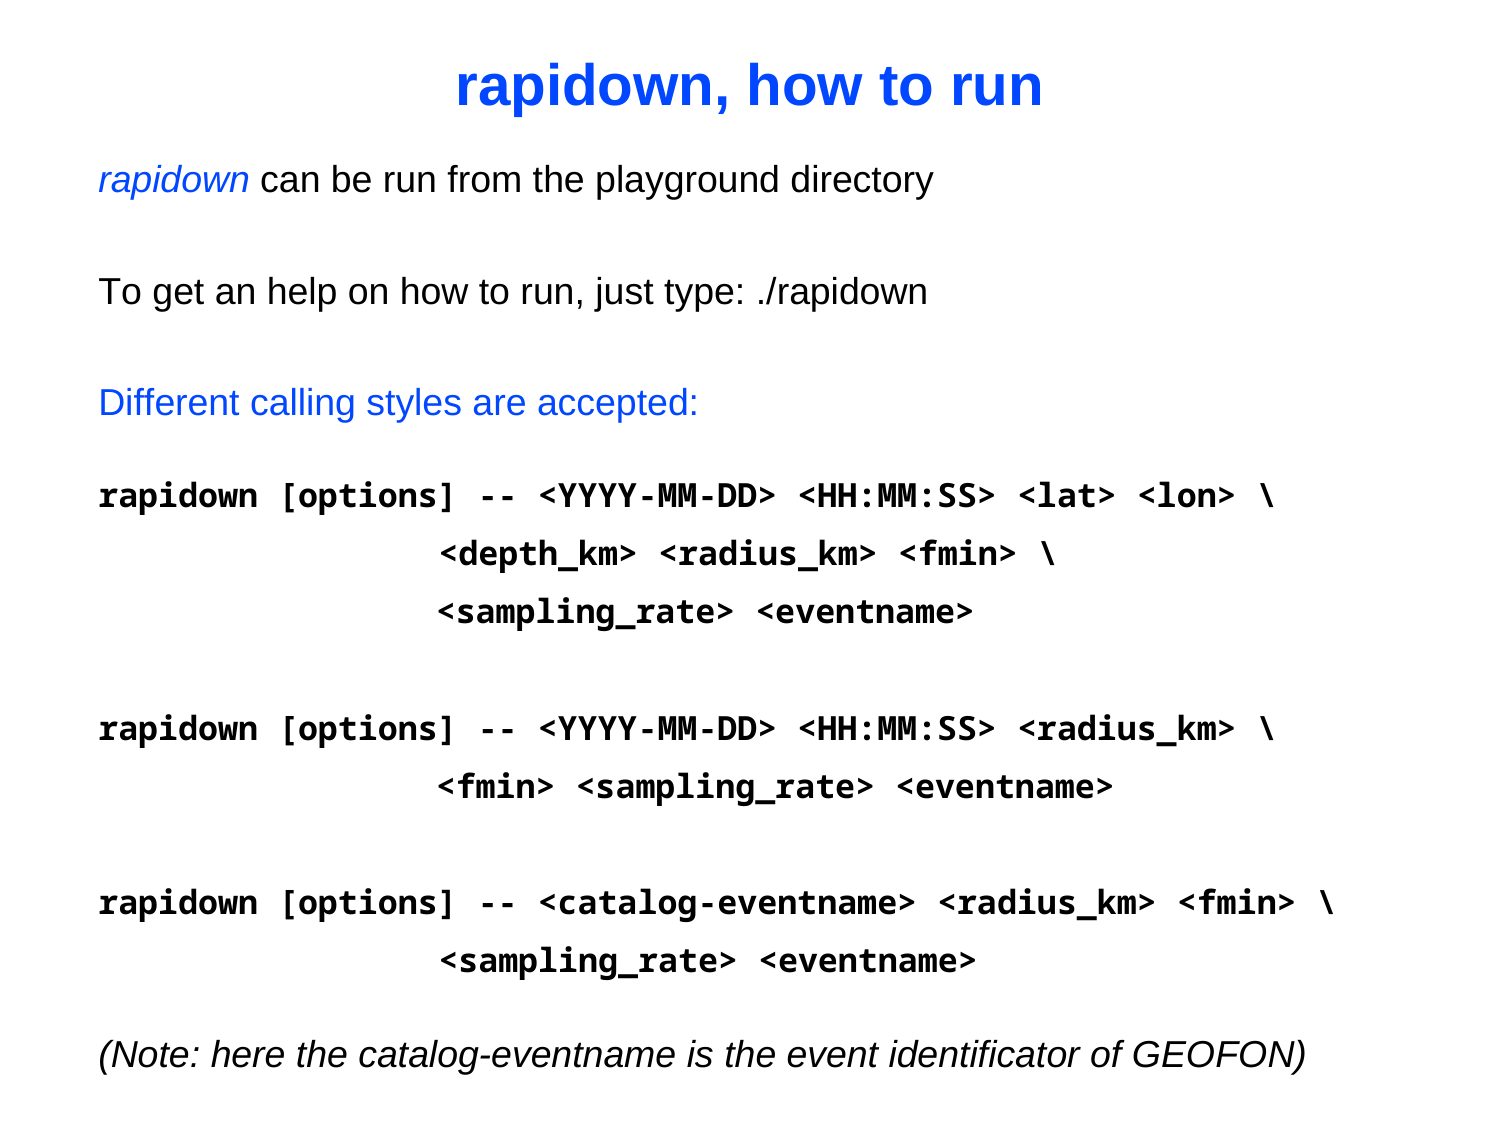

rapidown, how to run
rapidown can be run from the playground directory
To get an help on how to run, just type: ./rapidown
Different calling styles are accepted:
rapidown [options] -- <YYYY-MM-DD> <HH:MM:SS> <lat> <lon> \
 <depth_km> <radius_km> <fmin> \
<sampling_rate> <eventname>
rapidown [options] -- <YYYY-MM-DD> <HH:MM:SS> <radius_km> \
<fmin> <sampling_rate> <eventname>
rapidown [options] -- <catalog-eventname> <radius_km> <fmin> \
 <sampling_rate> <eventname>
(Note: here the catalog-eventname is the event identificator of GEOFON)